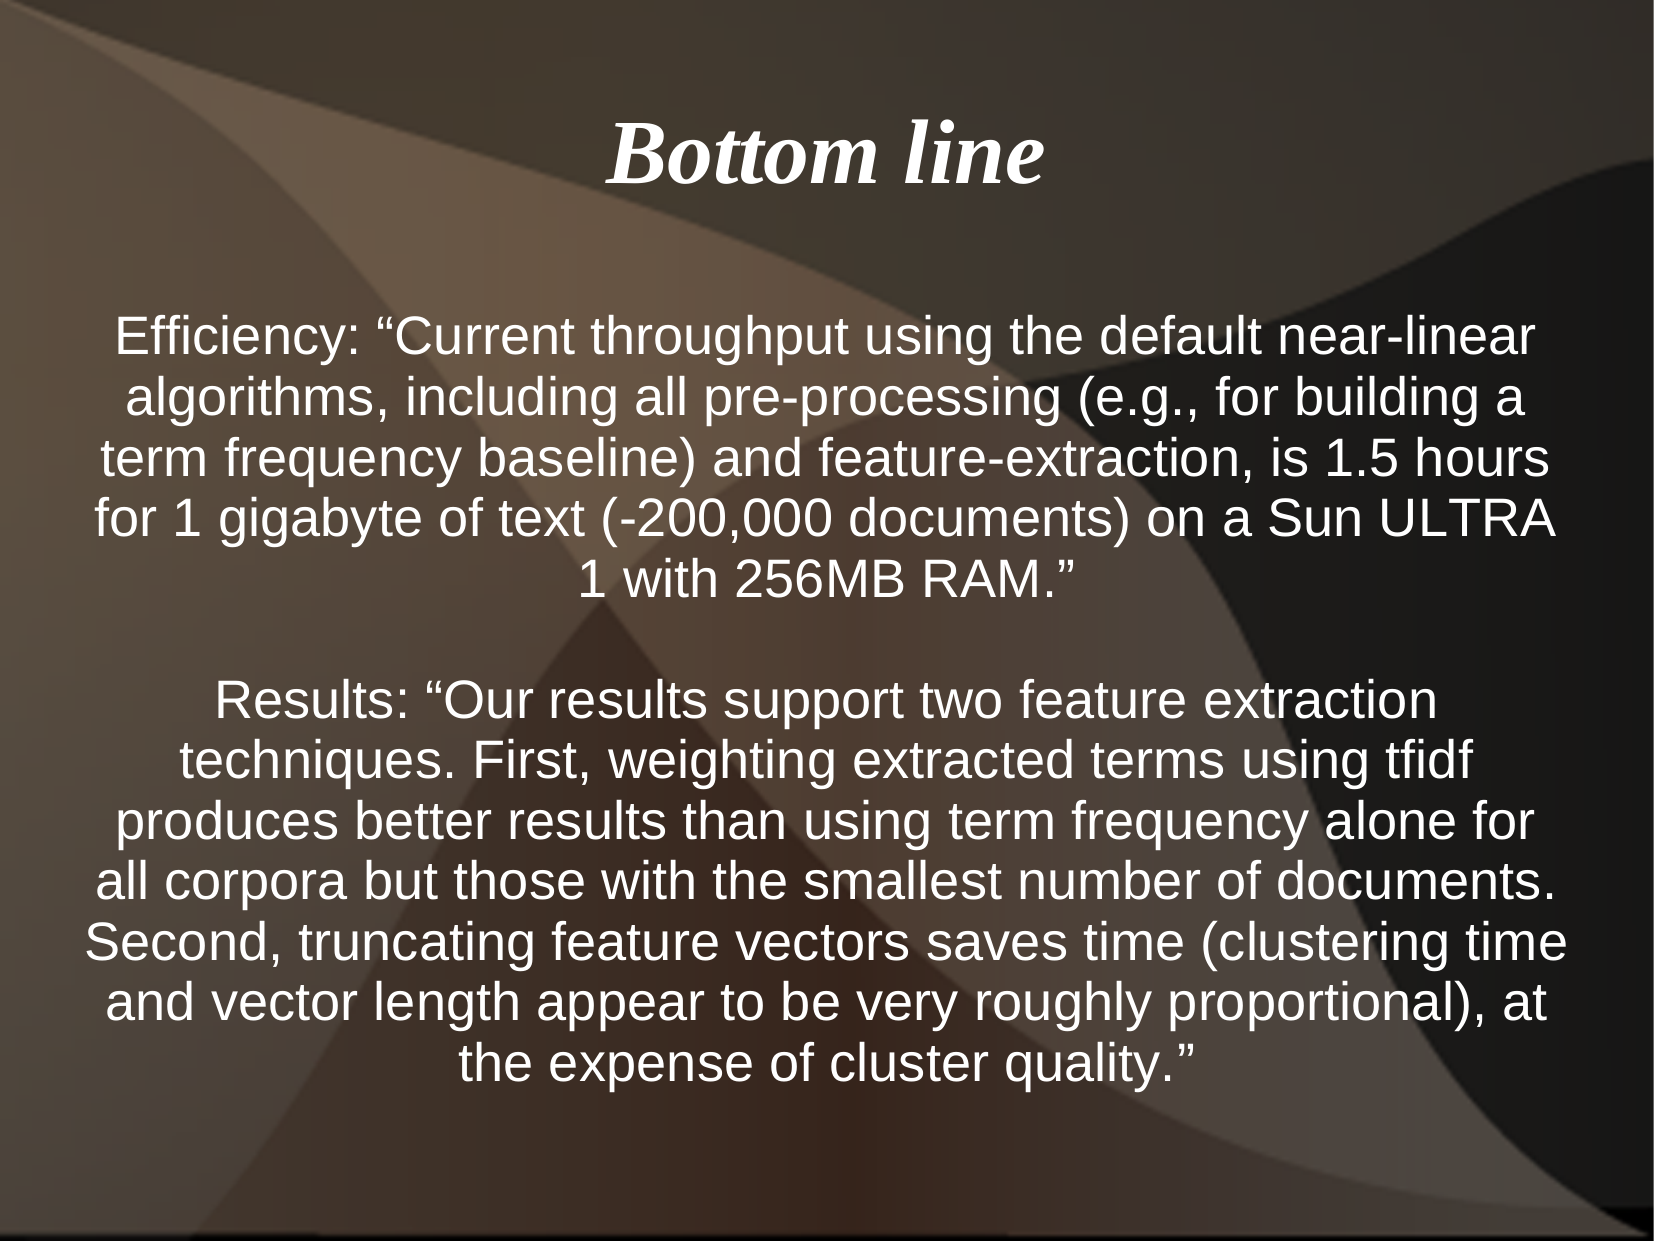

# Bottom line
Efficiency: “Current throughput using the default near-linear algorithms, including all pre-processing (e.g., for building a term frequency baseline) and feature-extraction, is 1.5 hours for 1 gigabyte of text (-200,000 documents) on a Sun ULTRA 1 with 256MB RAM.”
Results: “Our results support two feature extraction techniques. First, weighting extracted terms using tfidf produces better results than using term frequency alone for all corpora but those with the smallest number of documents. Second, truncating feature vectors saves time (clustering time and vector length appear to be very roughly proportional), at the expense of cluster quality.”